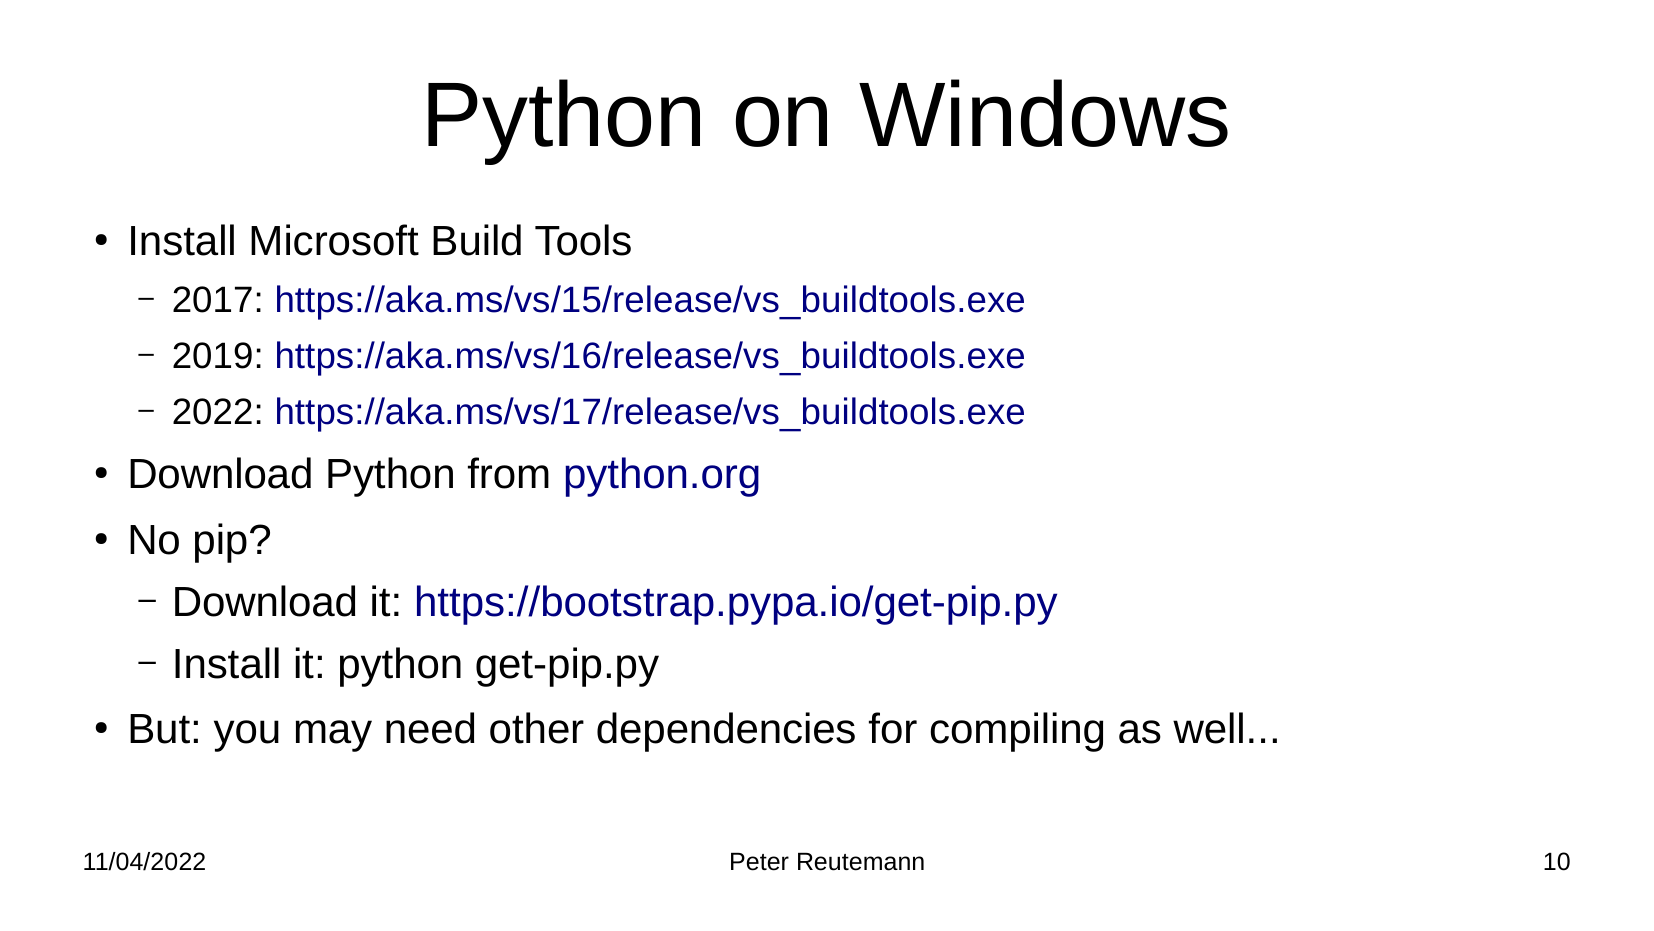

# Python on Windows
Install Microsoft Build Tools
2017: https://aka.ms/vs/15/release/vs_buildtools.exe
2019: https://aka.ms/vs/16/release/vs_buildtools.exe
2022: https://aka.ms/vs/17/release/vs_buildtools.exe
Download Python from python.org
No pip?
Download it: https://bootstrap.pypa.io/get-pip.py
Install it: python get-pip.py
But: you may need other dependencies for compiling as well...
11/04/2022
Peter Reutemann
10